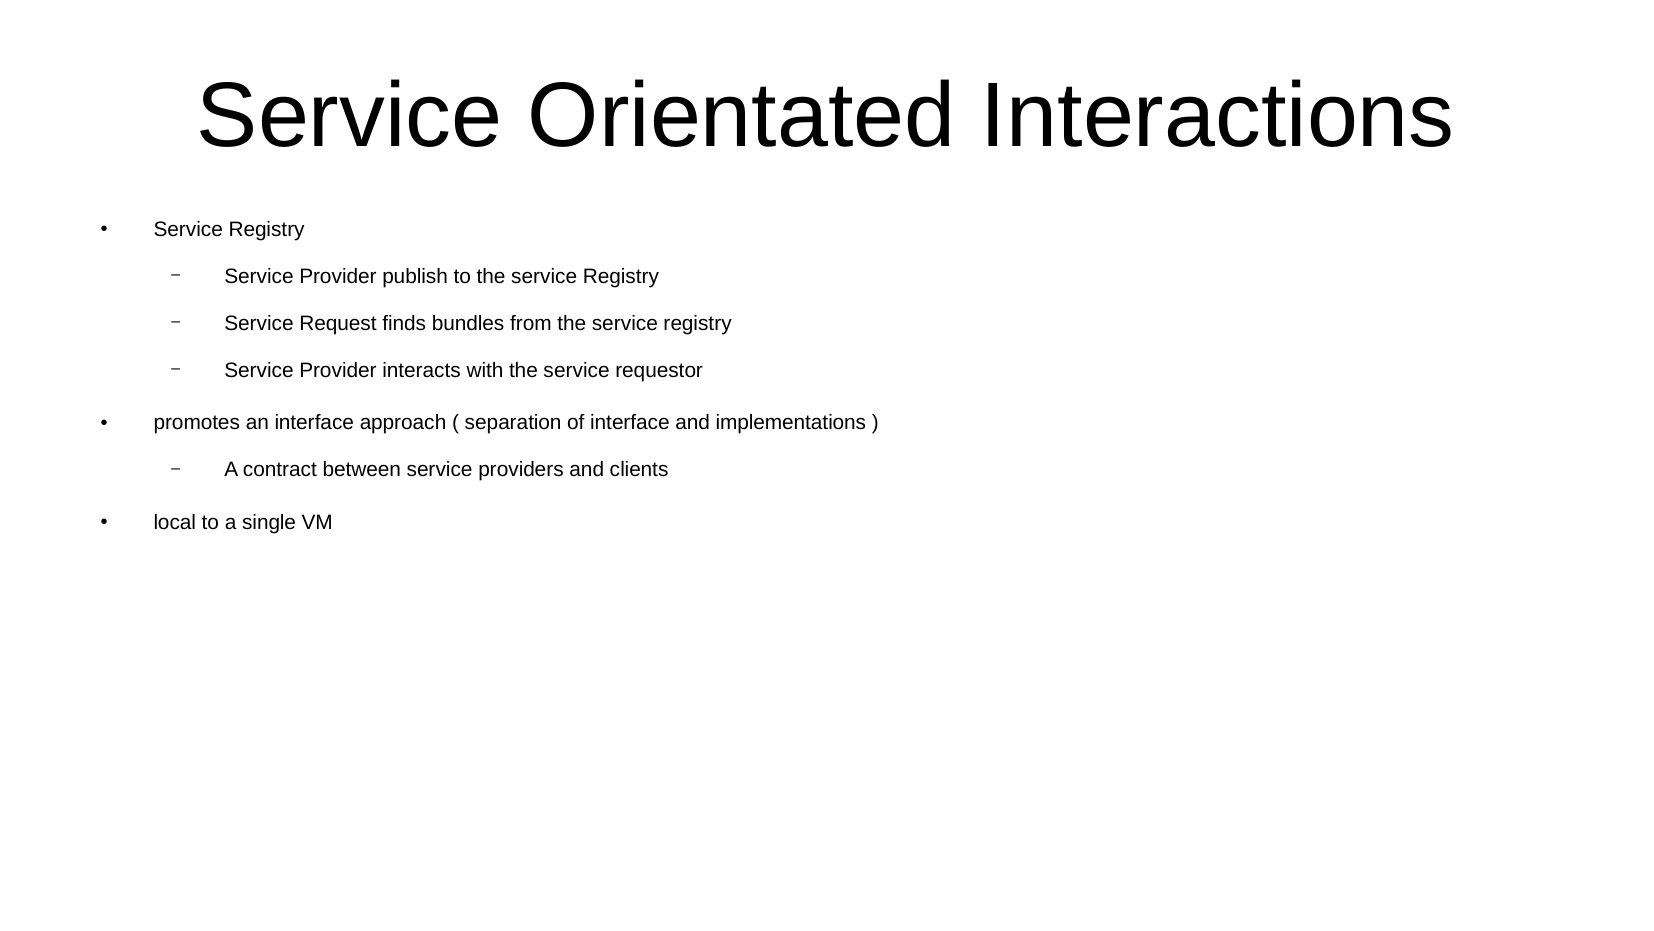

# Service Orientated Interactions
Service Registry
Service Provider publish to the service Registry
Service Request finds bundles from the service registry
Service Provider interacts with the service requestor
promotes an interface approach ( separation of interface and implementations )
A contract between service providers and clients
local to a single VM